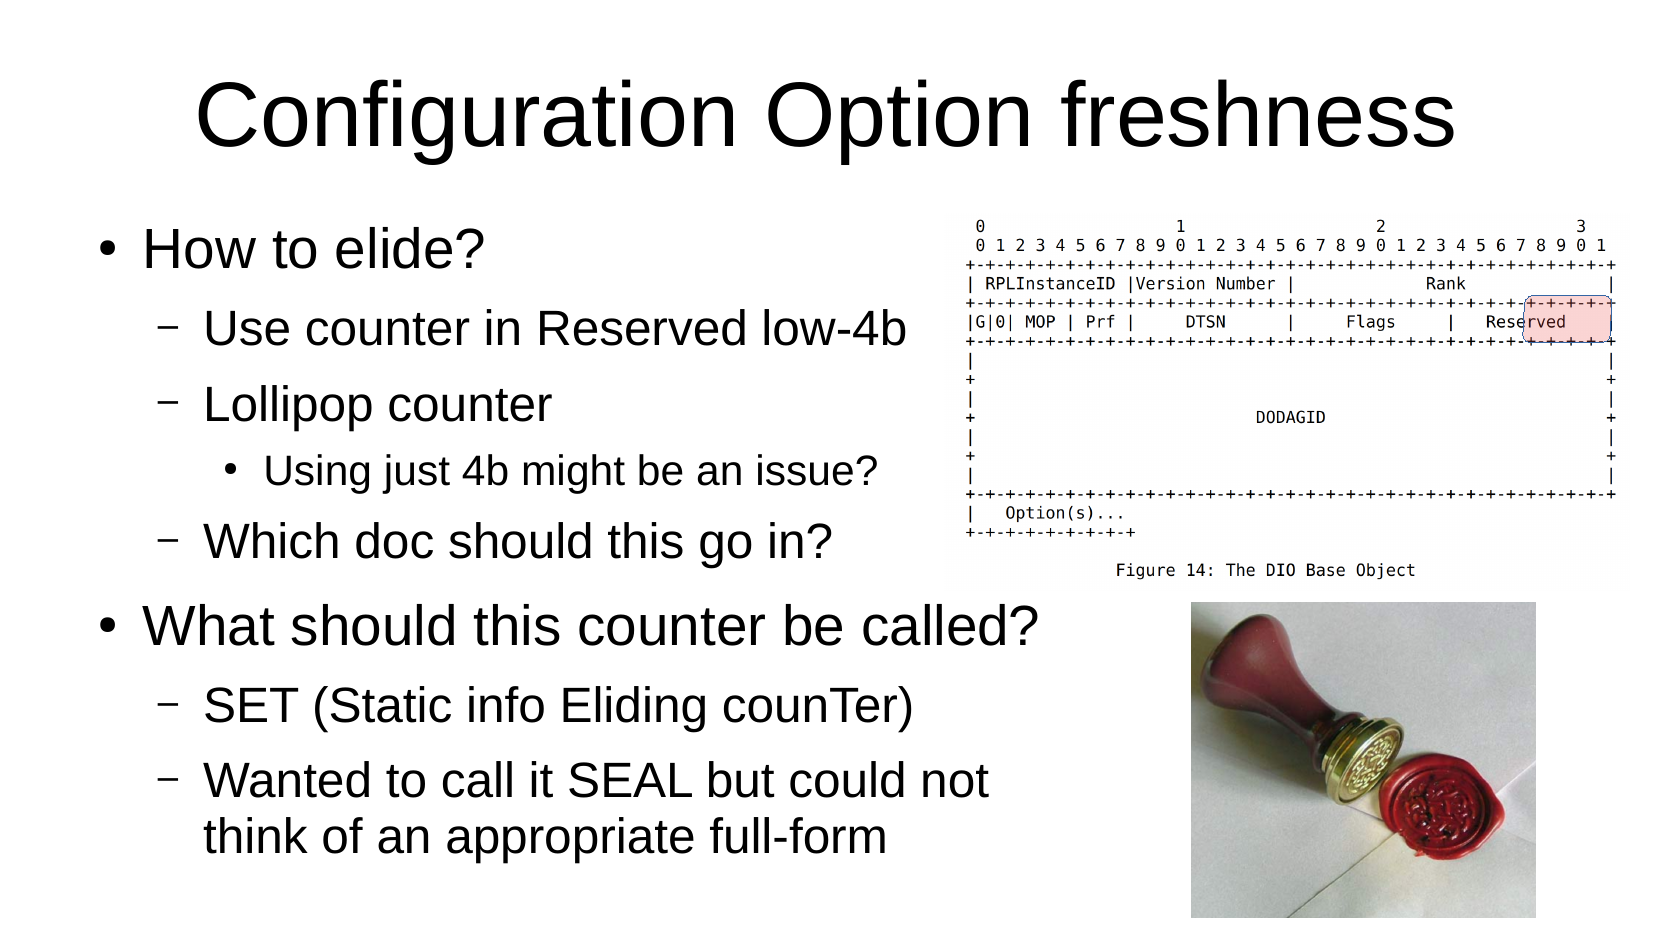

# Configuration Option freshness
How to elide?
Use counter in Reserved low-4b
Lollipop counter
Using just 4b might be an issue?
Which doc should this go in?
What should this counter be called?
SET (Static info Eliding counTer)
Wanted to call it SEAL but could not think of an appropriate full-form